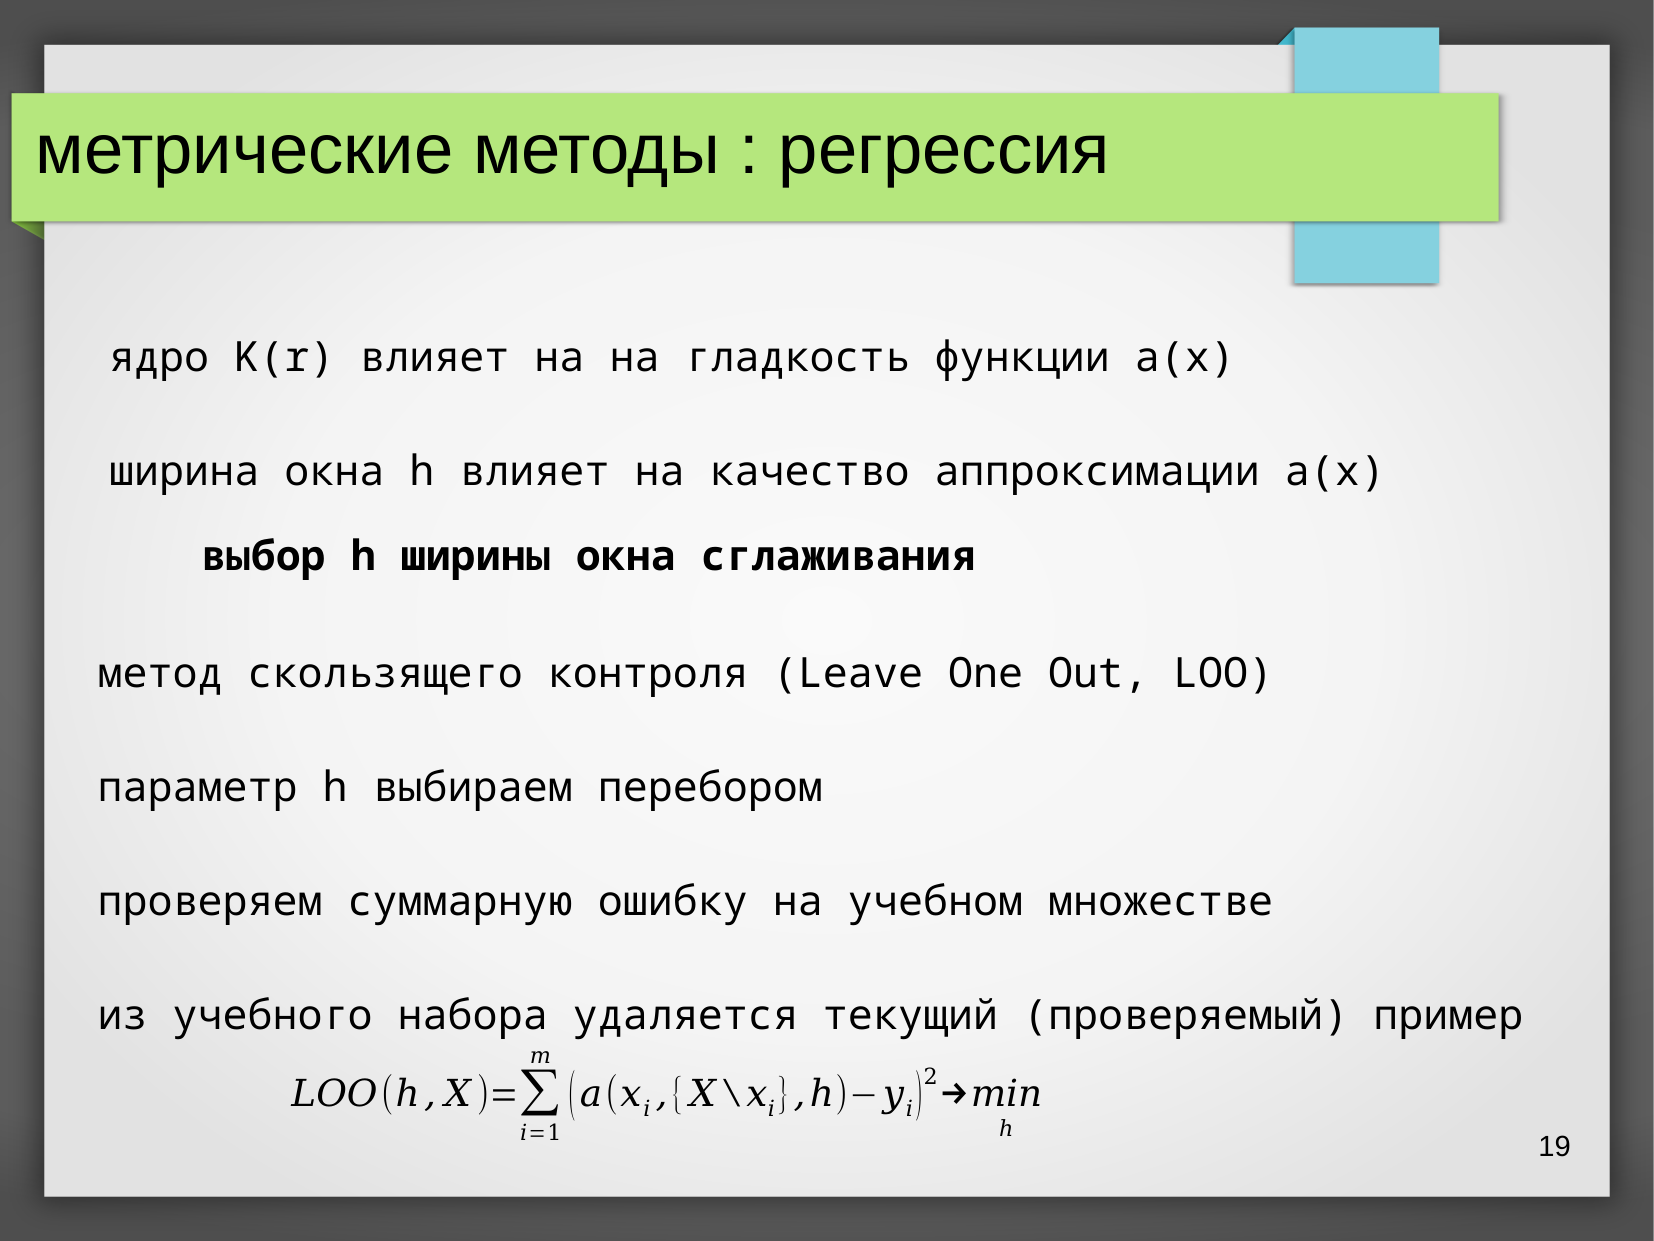

метрические методы : регрессия
ядро K(r) влияет на на гладкость функции a(x)
ширина окна h влияет на качество аппроксимации a(x)
# выбор h ширины окна сглаживания
метод скользящего контроля (Leave One Out, LOO)
параметр h выбираем перебором
проверяем суммарную ошибку на учебном множестве
из учебного набора удаляется текущий (проверяемый) пример
19